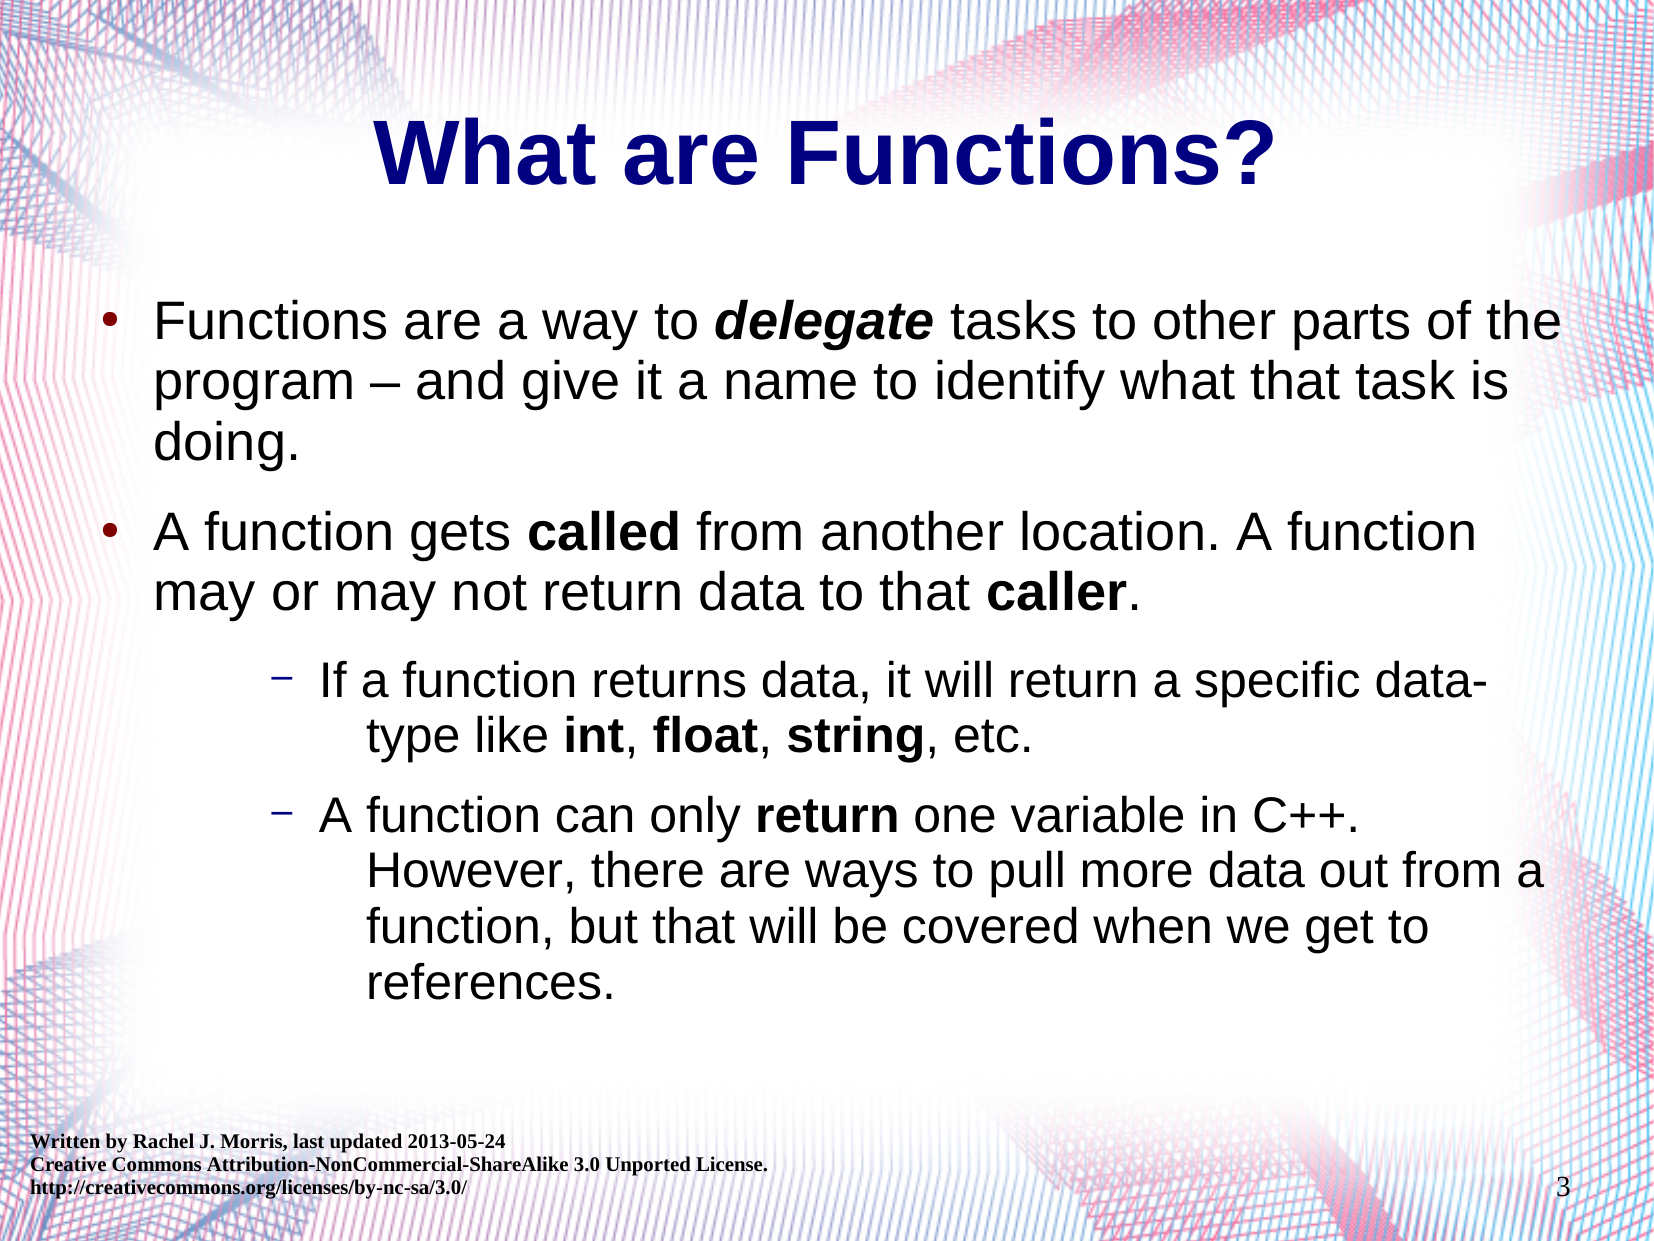

# What are Functions?
Functions are a way to delegate tasks to other parts of the program – and give it a name to identify what that task is doing.
A function gets called from another location. A function may or may not return data to that caller.
If a function returns data, it will return a specific data-type like int, float, string, etc.
A function can only return one variable in C++. However, there are ways to pull more data out from a function, but that will be covered when we get to references.
3